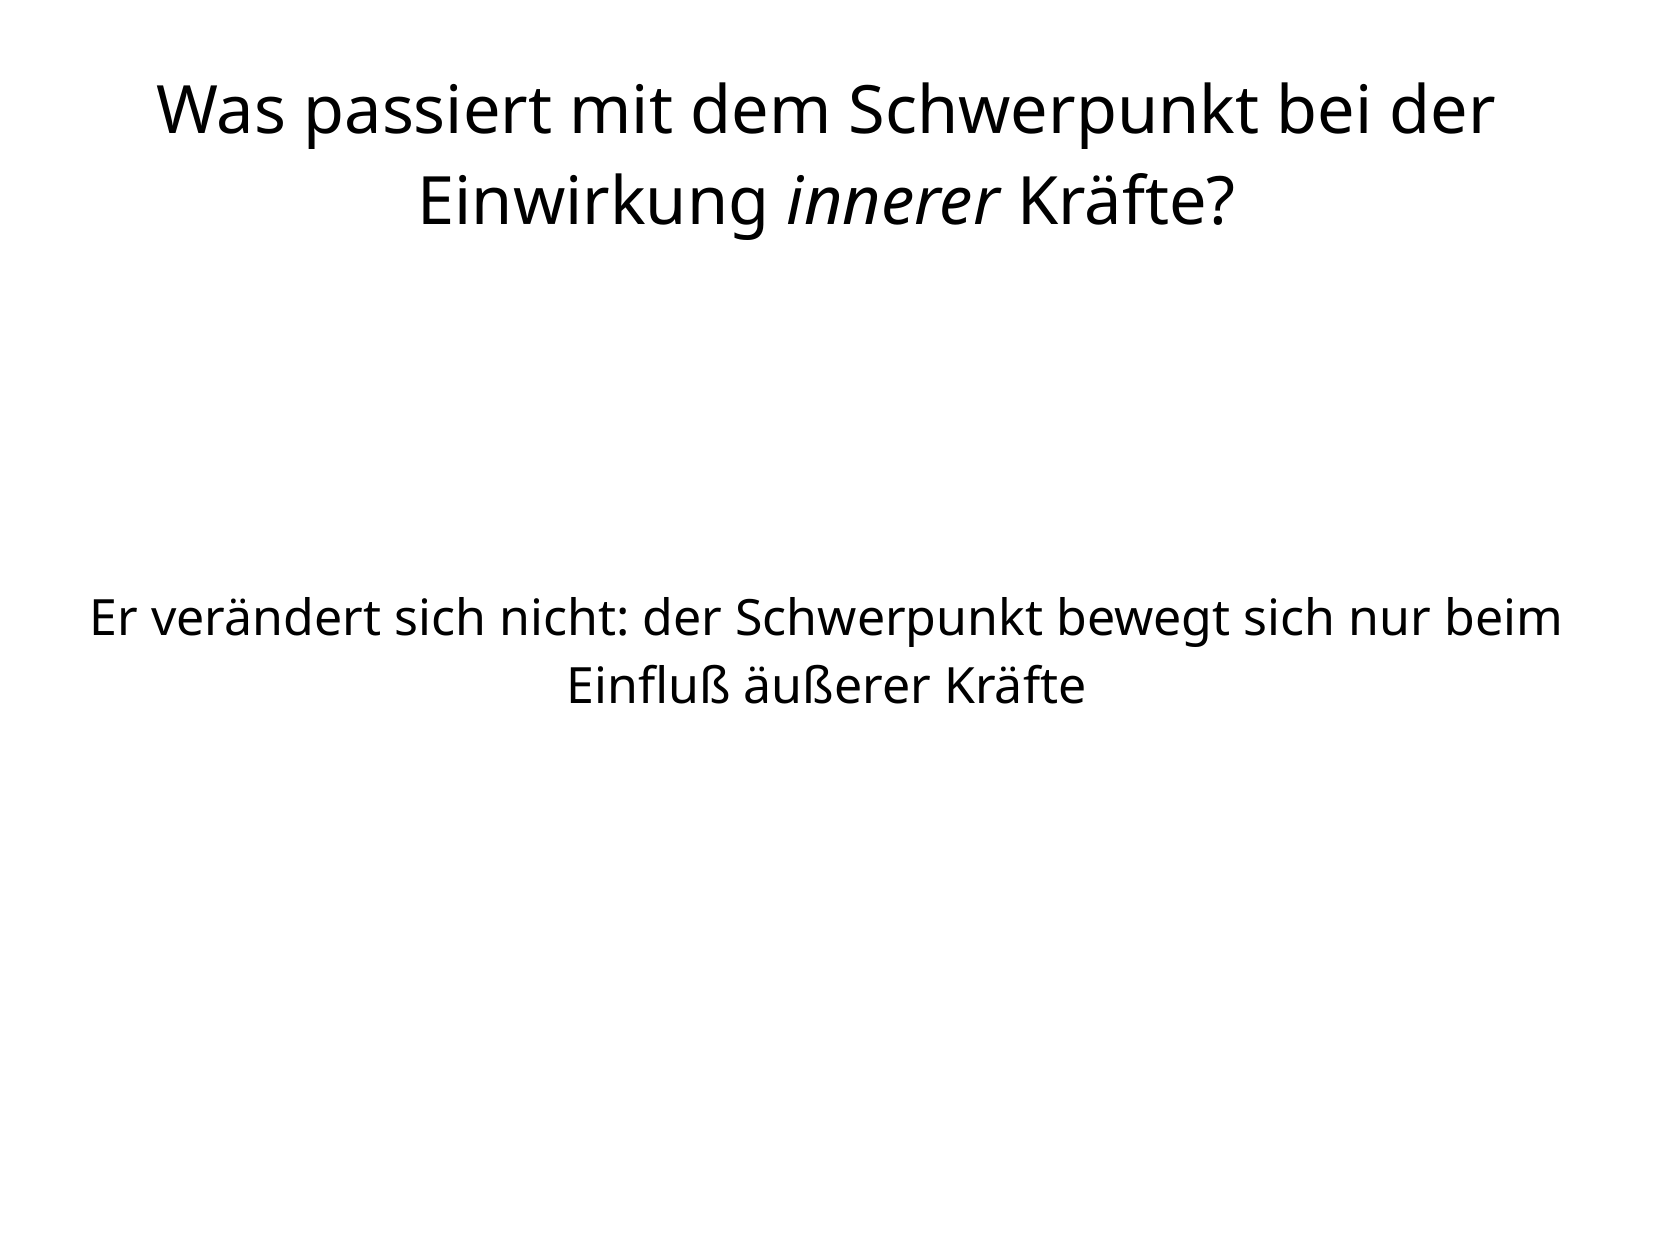

# Was passiert mit dem Schwerpunkt bei der Einwirkung innerer Kräfte?
Er verändert sich nicht: der Schwerpunkt bewegt sich nur beim Einfluß äußerer Kräfte